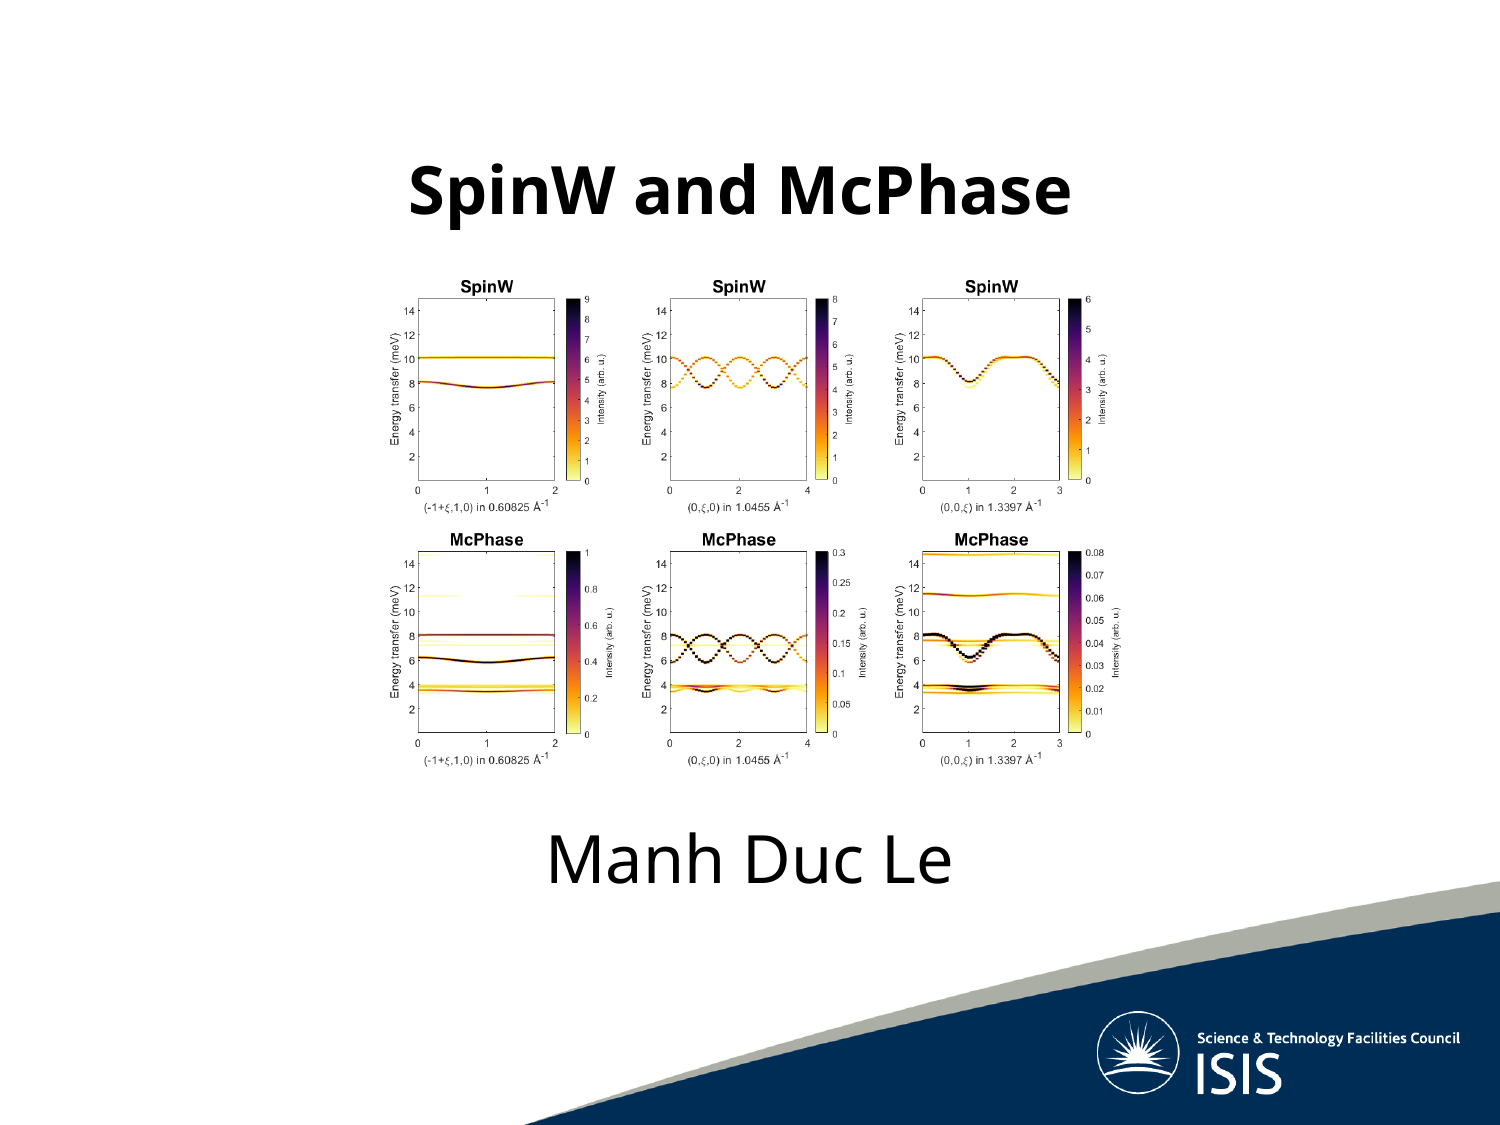

# SpinW and McPhase
Manh Duc Le